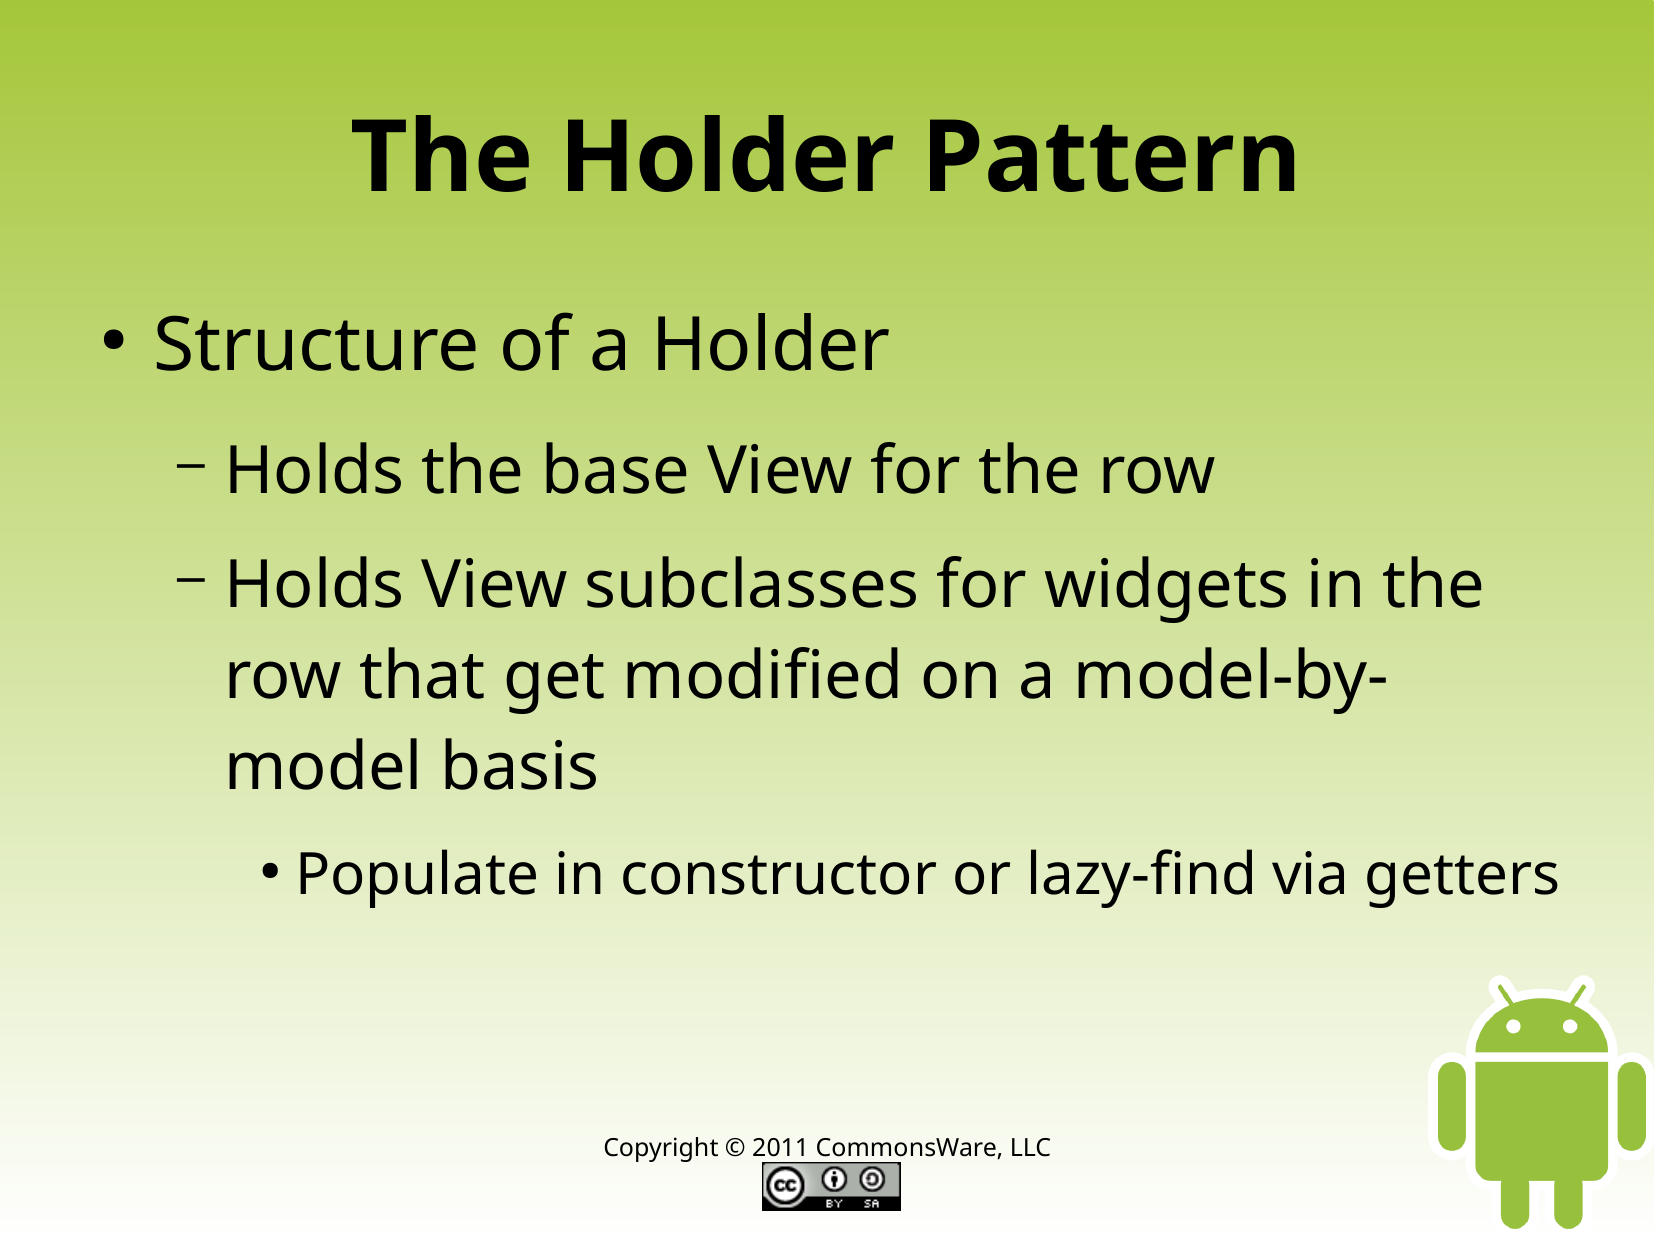

# The Holder Pattern
Structure of a Holder
Holds the base View for the row
Holds View subclasses for widgets in the row that get modified on a model-by-model basis
Populate in constructor or lazy-find via getters